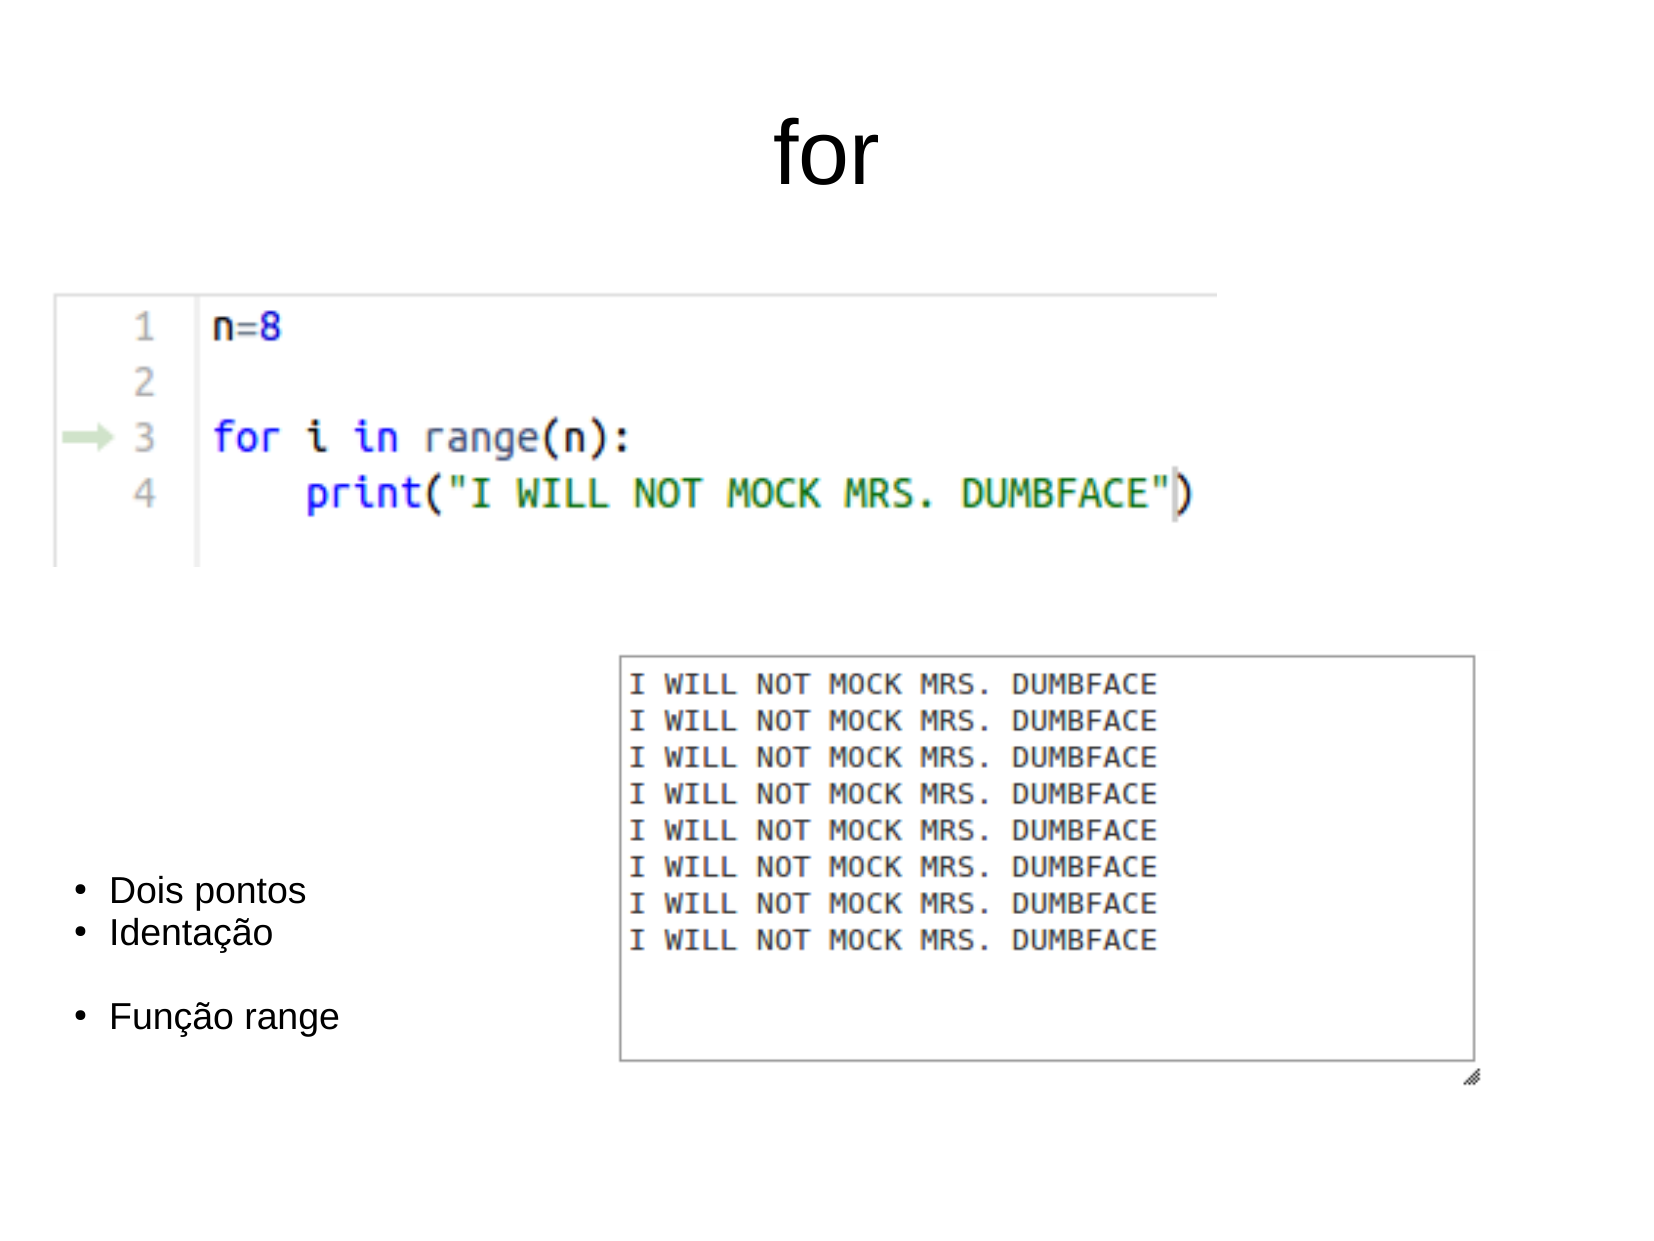

# for
Dois pontos
Identação
Função range